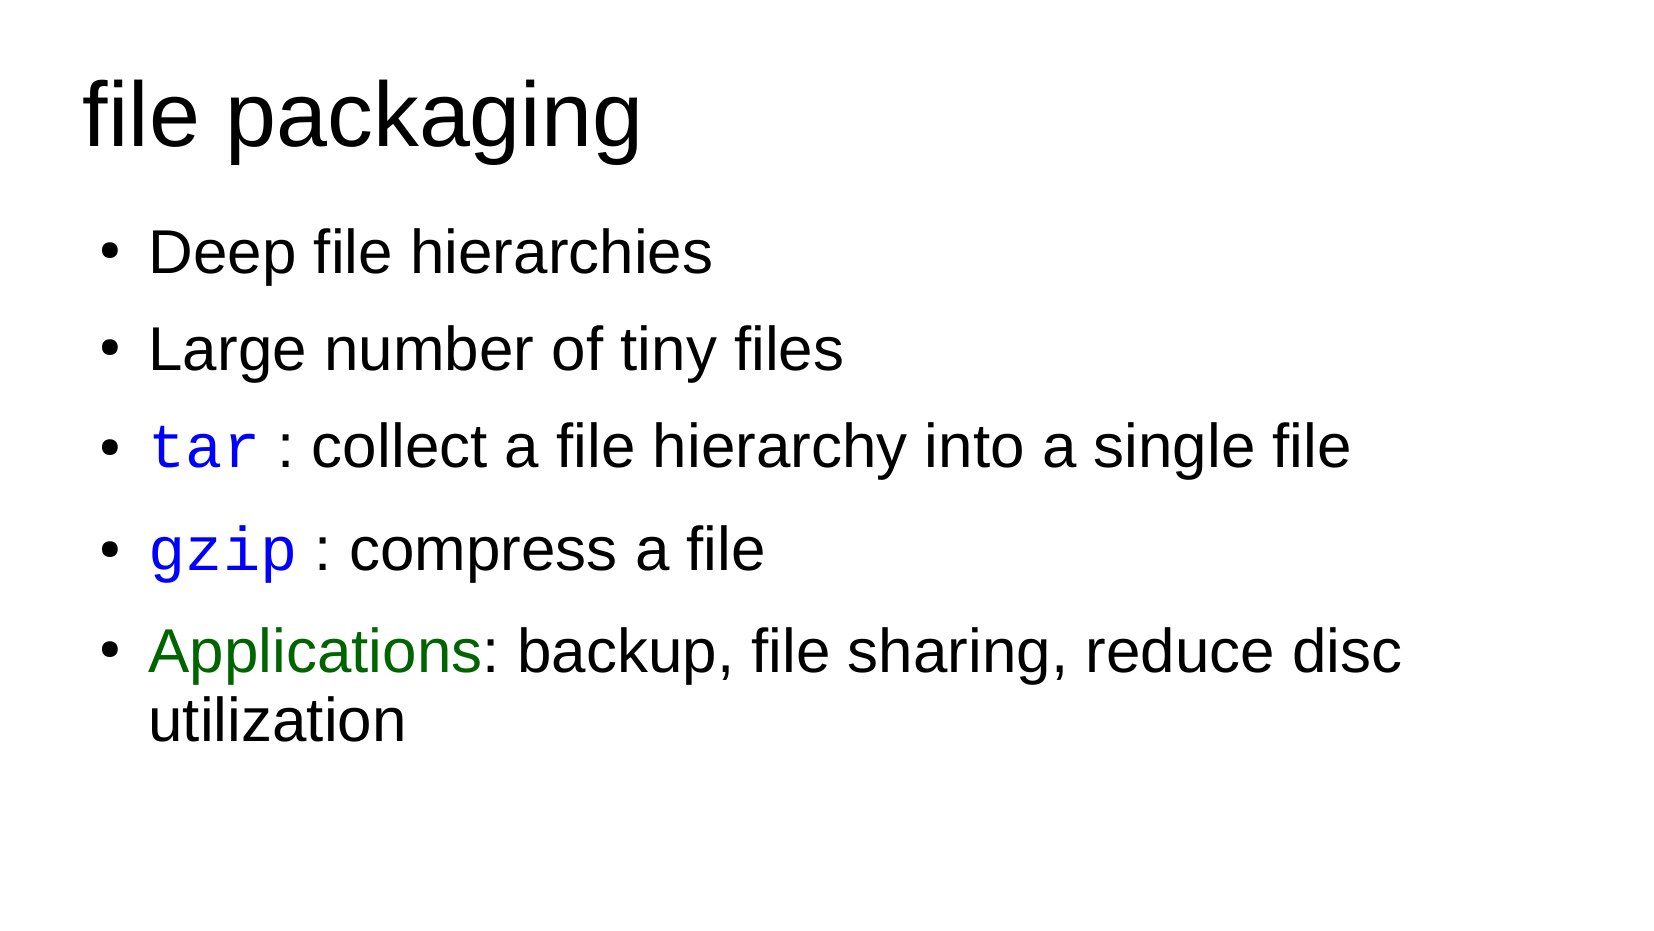

# file packaging
Deep file hierarchies
Large number of tiny files
tar : collect a file hierarchy into a single file
gzip : compress a file
Applications: backup, file sharing, reduce disc utilization